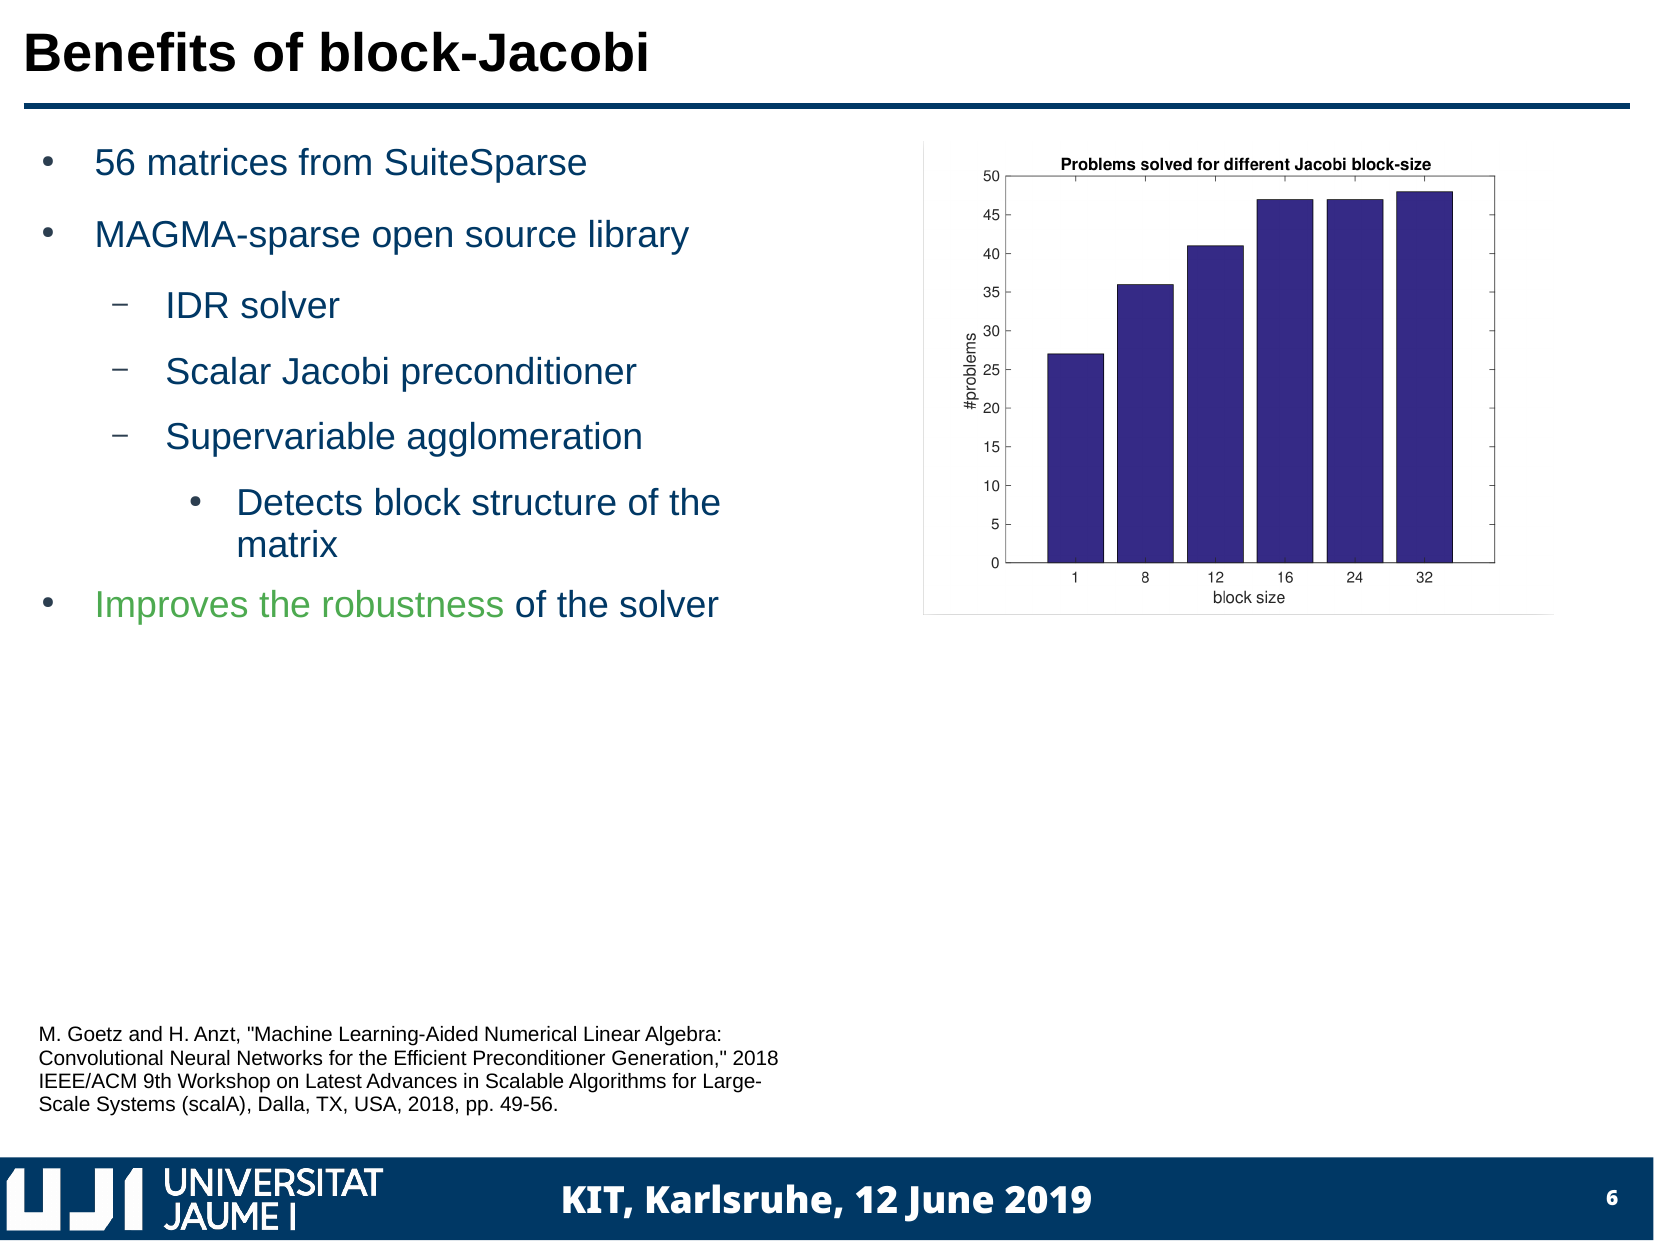

# Benefits of block-Jacobi
56 matrices from SuiteSparse
MAGMA-sparse open source library
IDR solver
Scalar Jacobi preconditioner
Supervariable agglomeration
Detects block structure of the matrix
Improves the robustness of the solver
M. Goetz and H. Anzt, "Machine Learning-Aided Numerical Linear Algebra: Convolutional Neural Networks for the Efficient Preconditioner Generation," 2018 IEEE/ACM 9th Workshop on Latest Advances in Scalable Algorithms for Large-Scale Systems (scalA), Dalla, TX, USA, 2018, pp. 49-56.
KIT, Karlsruhe, 12 June 2019
6